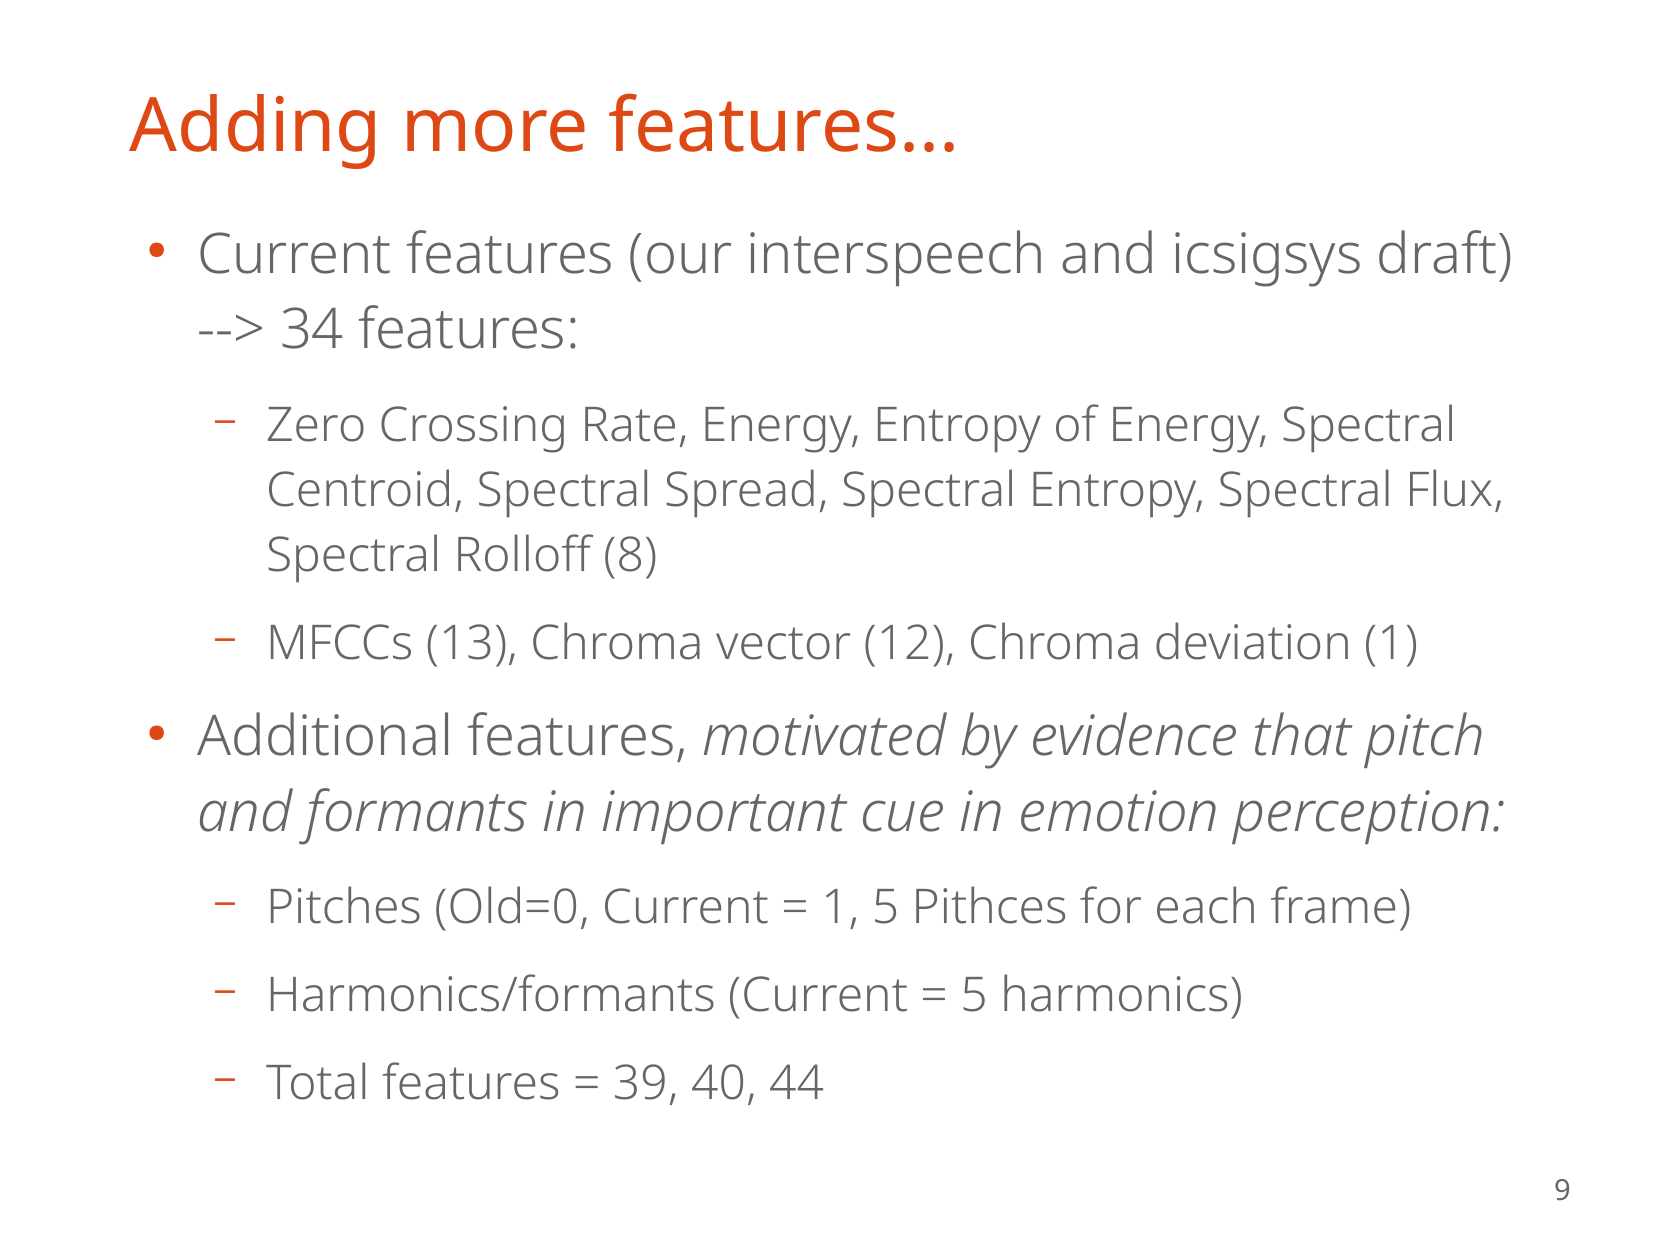

# Adding more features...
Current features (our interspeech and icsigsys draft) --> 34 features:
Zero Crossing Rate, Energy, Entropy of Energy, Spectral Centroid, Spectral Spread, Spectral Entropy, Spectral Flux, Spectral Rolloff (8)
MFCCs (13), Chroma vector (12), Chroma deviation (1)
Additional features, motivated by evidence that pitch and formants in important cue in emotion perception:
Pitches (Old=0, Current = 1, 5 Pithces for each frame)
Harmonics/formants (Current = 5 harmonics)
Total features = 39, 40, 44
9